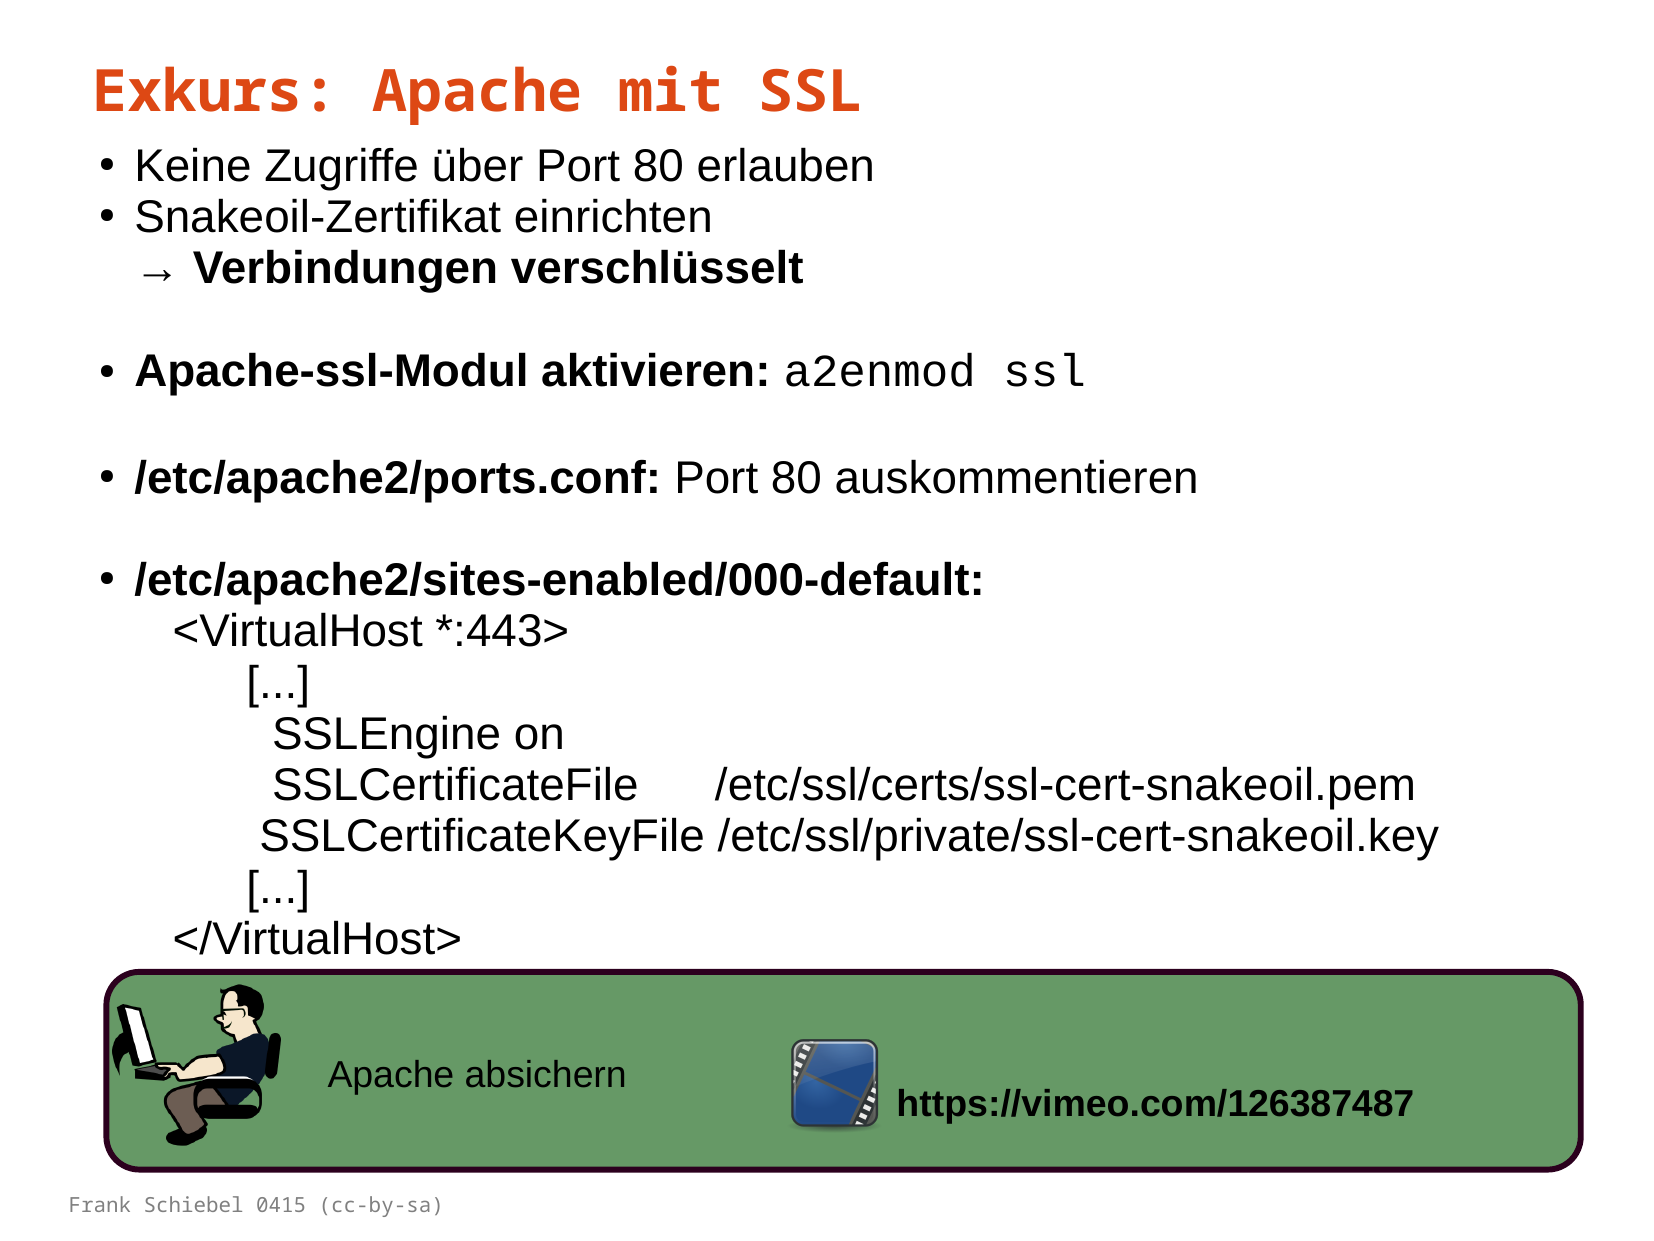

Exkurs: Apache mit SSL
Keine Zugriffe über Port 80 erlauben
Snakeoil-Zertifikat einrichten
→ Verbindungen verschlüsselt
Apache-ssl-Modul aktivieren: a2enmod ssl
/etc/apache2/ports.conf: Port 80 auskommentieren
/etc/apache2/sites-enabled/000-default:
	<VirtualHost *:443>
		[...]
 		 SSLEngine on
 		 SSLCertificateFile /etc/ssl/certs/ssl-cert-snakeoil.pem
 		 SSLCertificateKeyFile /etc/ssl/private/ssl-cert-snakeoil.key
		[...]
	</VirtualHost>
Apache absichern
https://vimeo.com/126387487